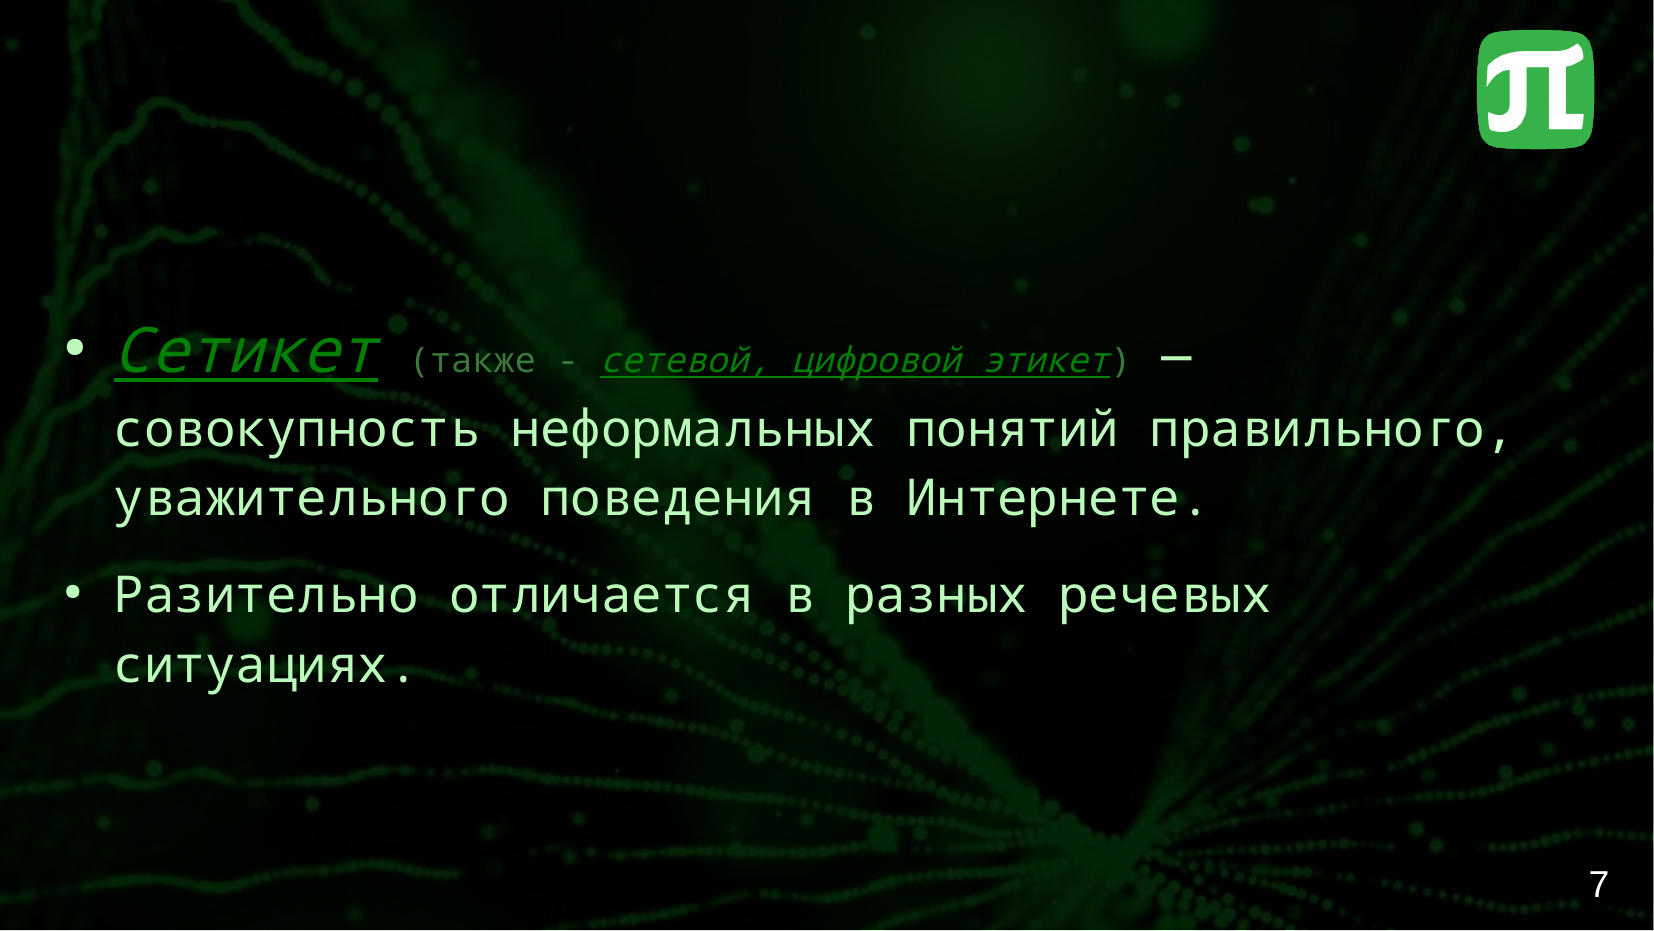

# Сетикет (также - сетевой, цифровой этикет) — совокупность неформальных понятий правильного, уважительного поведения в Интернете.
Разительно отличается в разных речевых ситуациях.
7